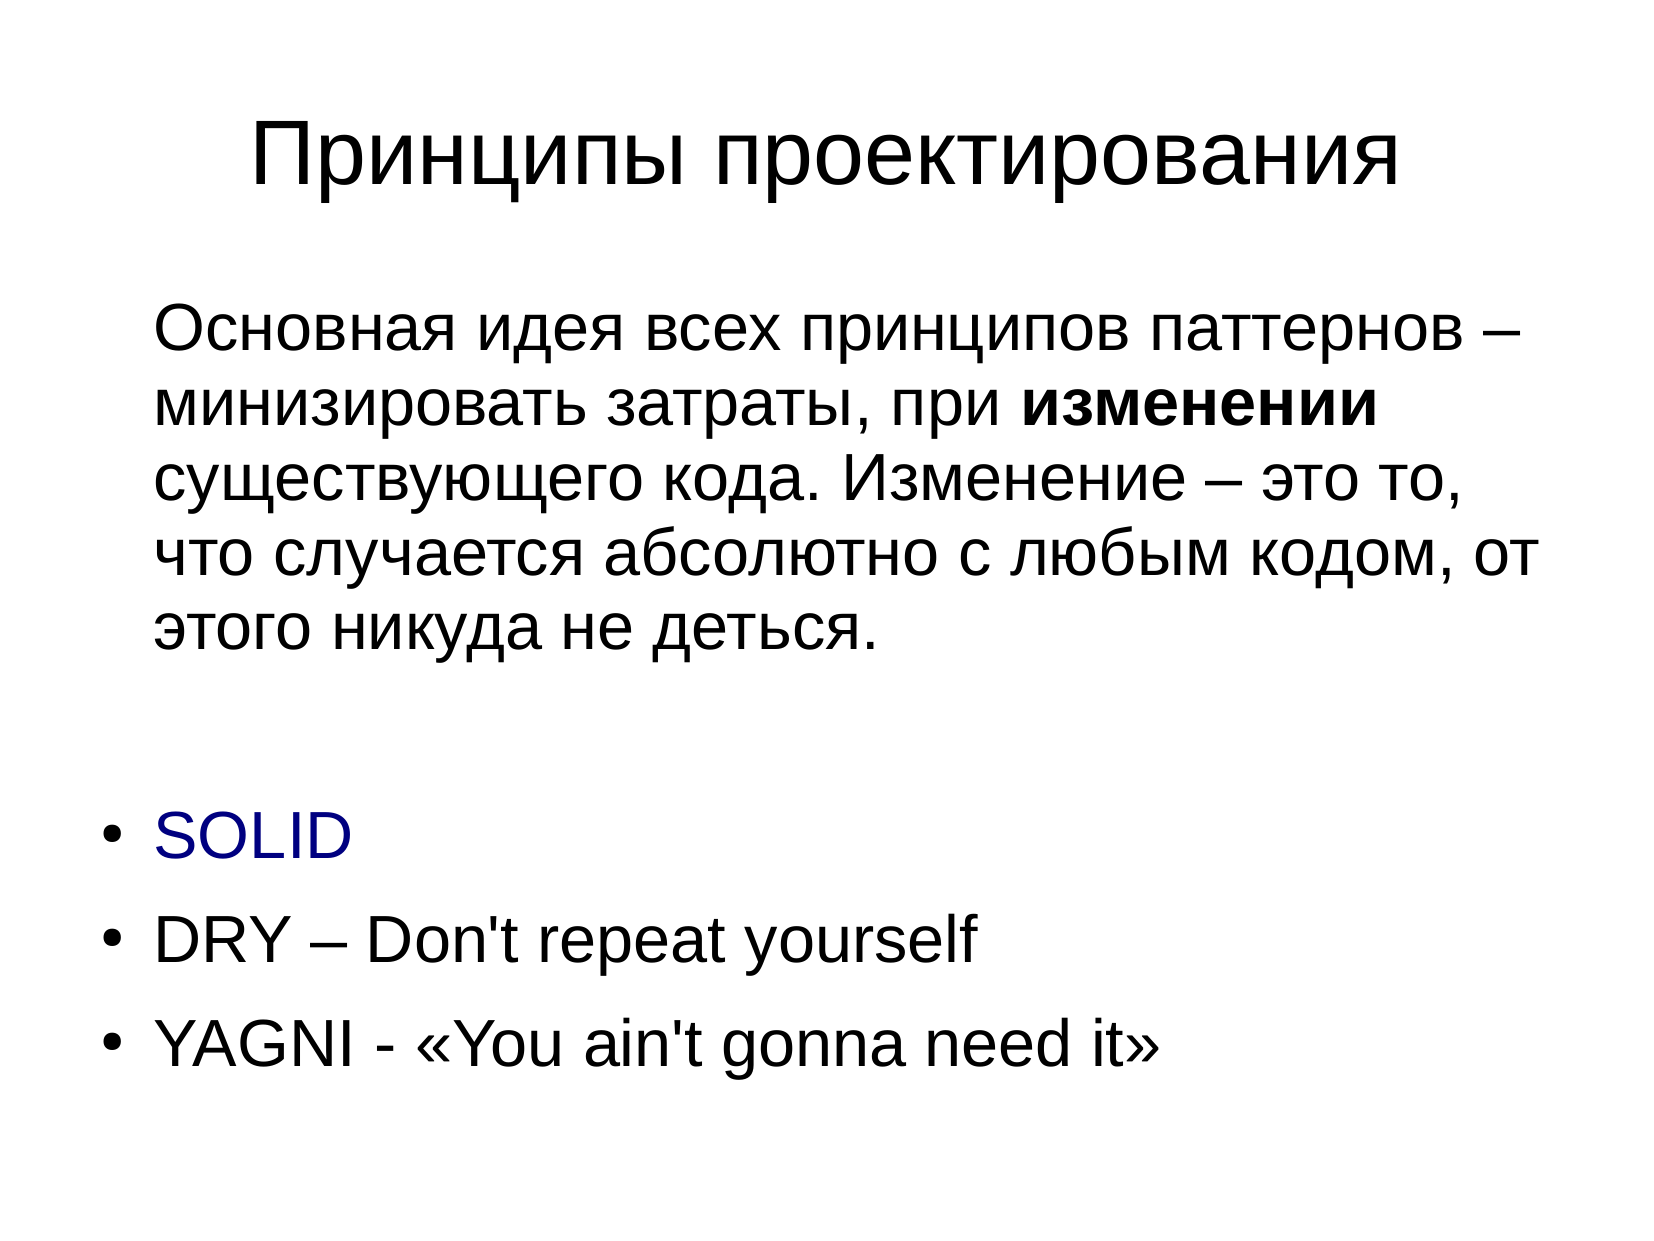

# Принципы проектирования
Основная идея всех принципов паттернов – минизировать затраты, при изменении существующего кода. Изменение – это то, что случается абсолютно с любым кодом, от этого никуда не деться.
SOLID
DRY – Don't repeat yourself
YAGNI - «You ain't gonna need it»